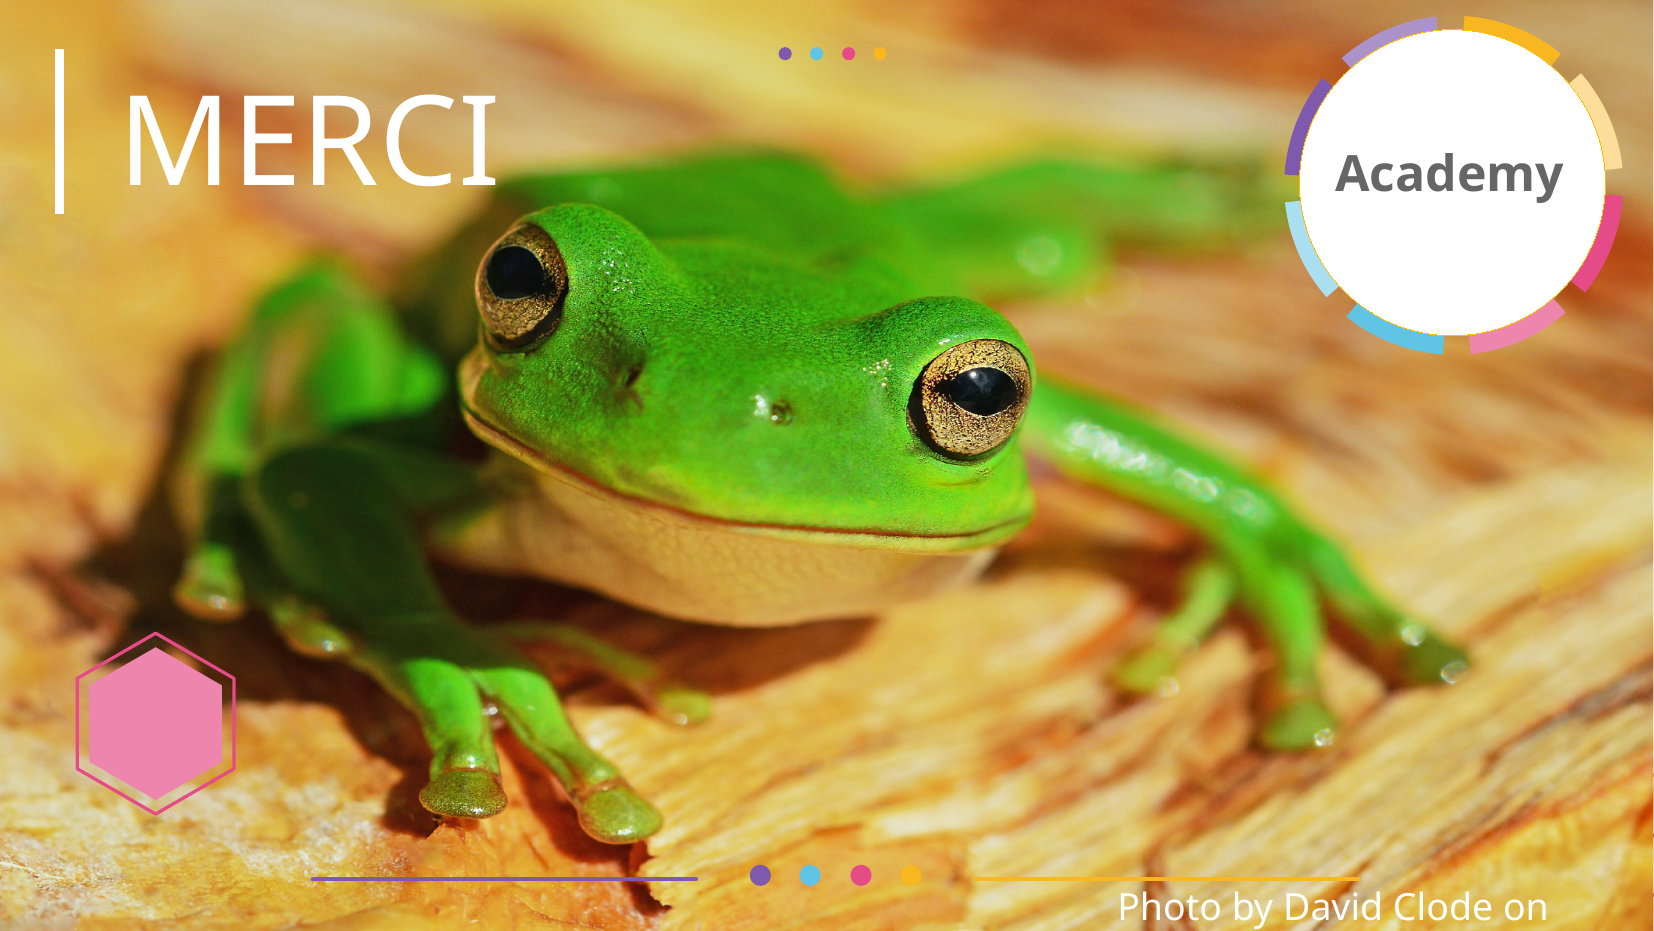

# MERCI
Academy
Academy
Photo by David Clode on Unsplash